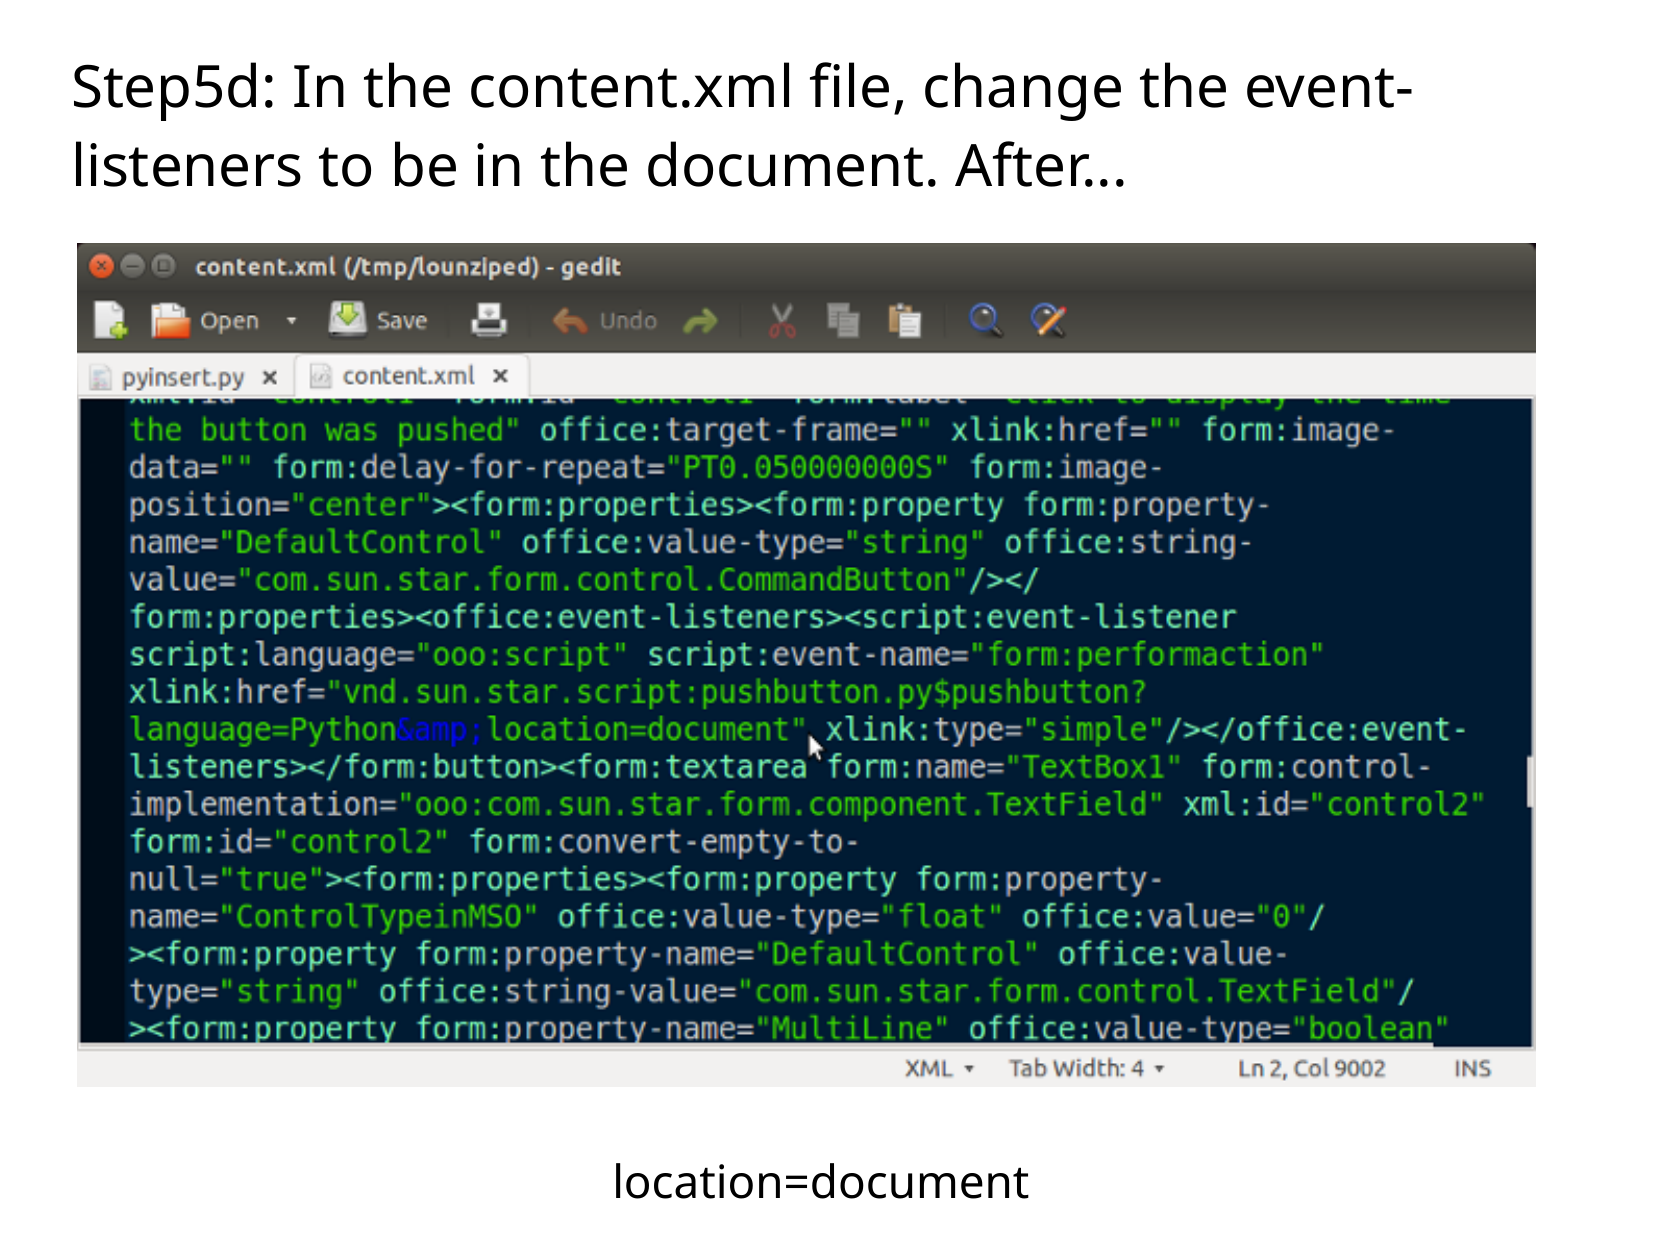

# Step5d: In the content.xml file, change the event-listeners to be in the document. After...
location=document